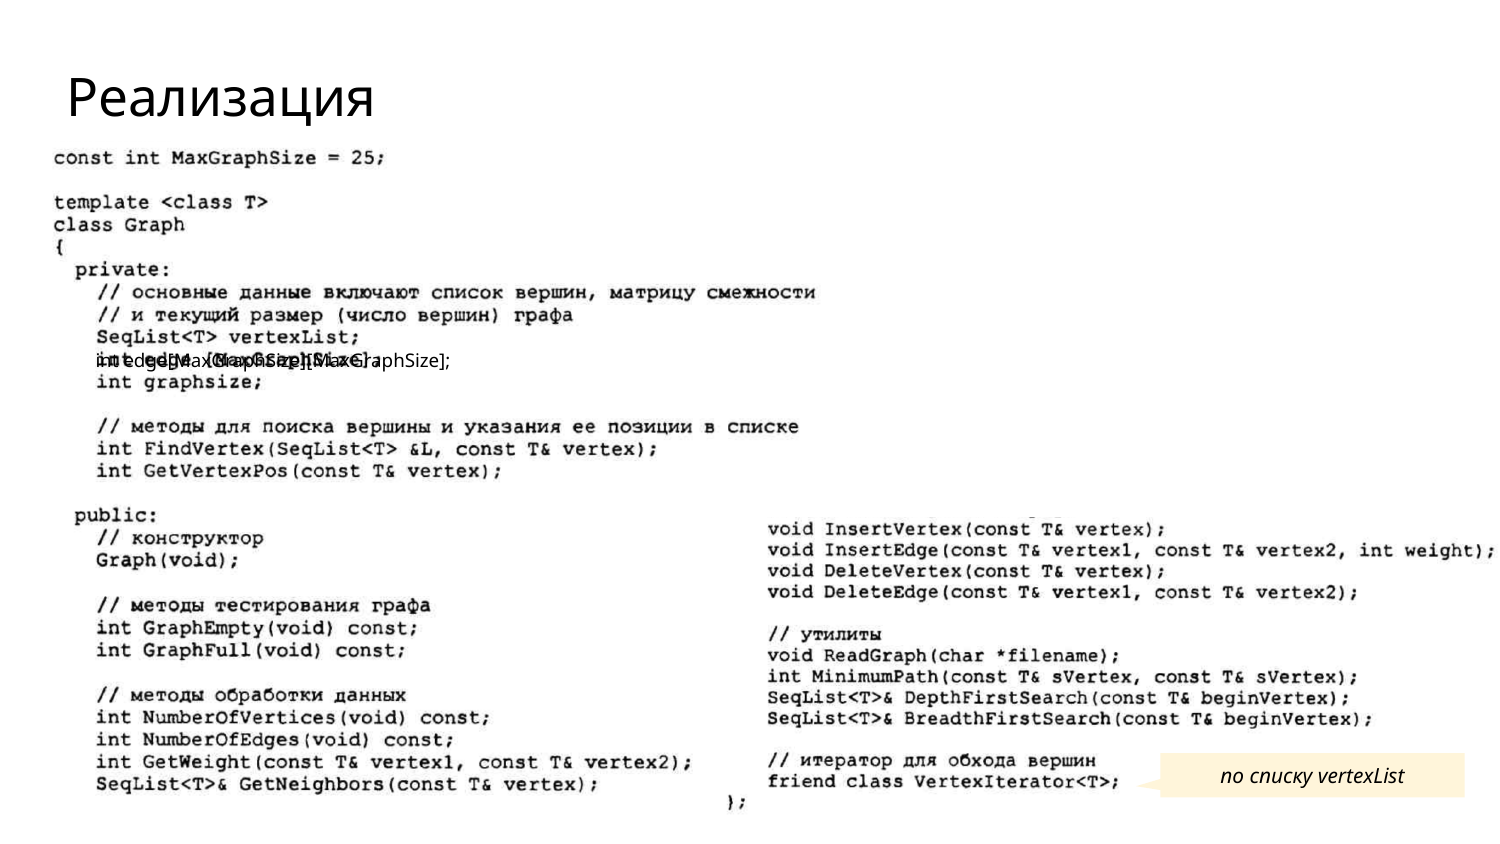

# Реализация
int edge[MaxGraphSize][MaxGraphSize];
по списку vertexList